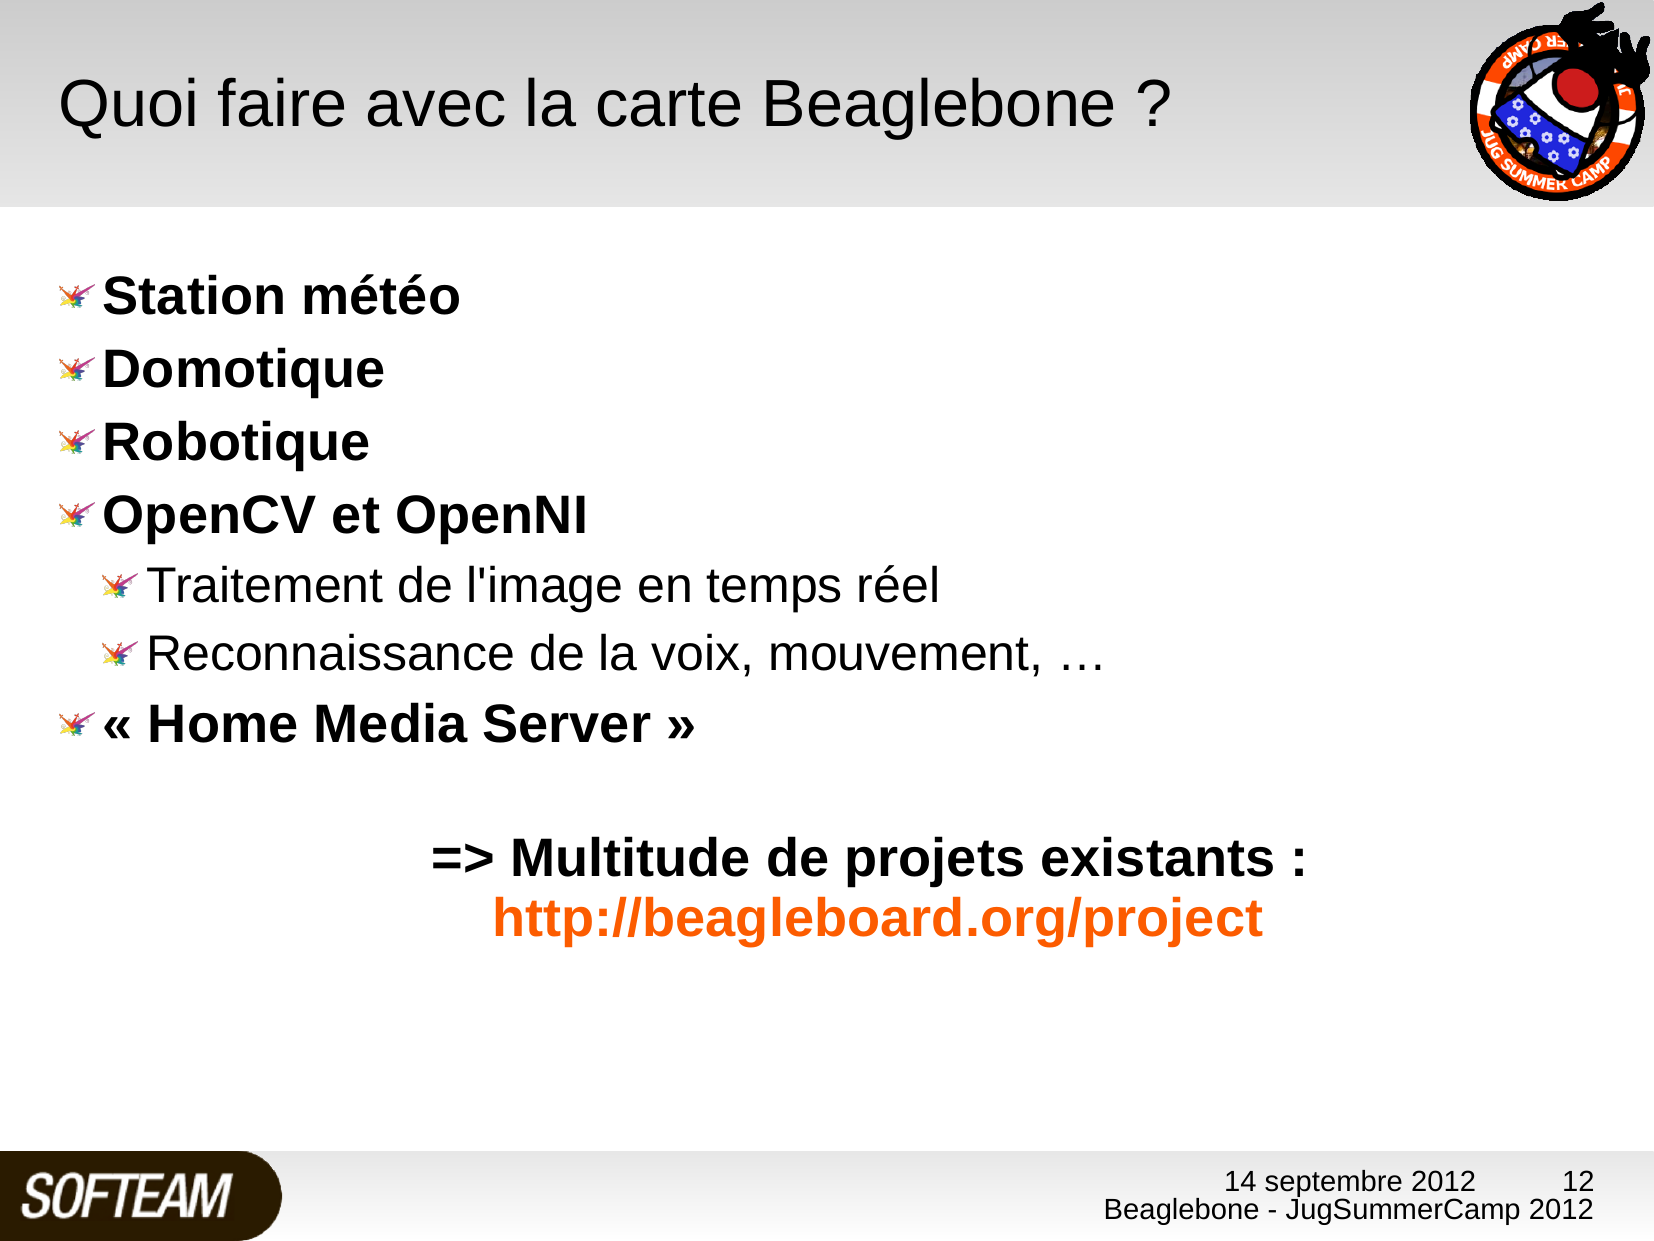

# Quoi faire avec la carte Beaglebone ?
Station météo
Domotique
Robotique
OpenCV et OpenNI
Traitement de l'image en temps réel
Reconnaissance de la voix, mouvement, …
« Home Media Server »
=> Multitude de projets existants :
http://beagleboard.org/project
14 septembre 2012
12
Beaglebone - JugSummerCamp 2012